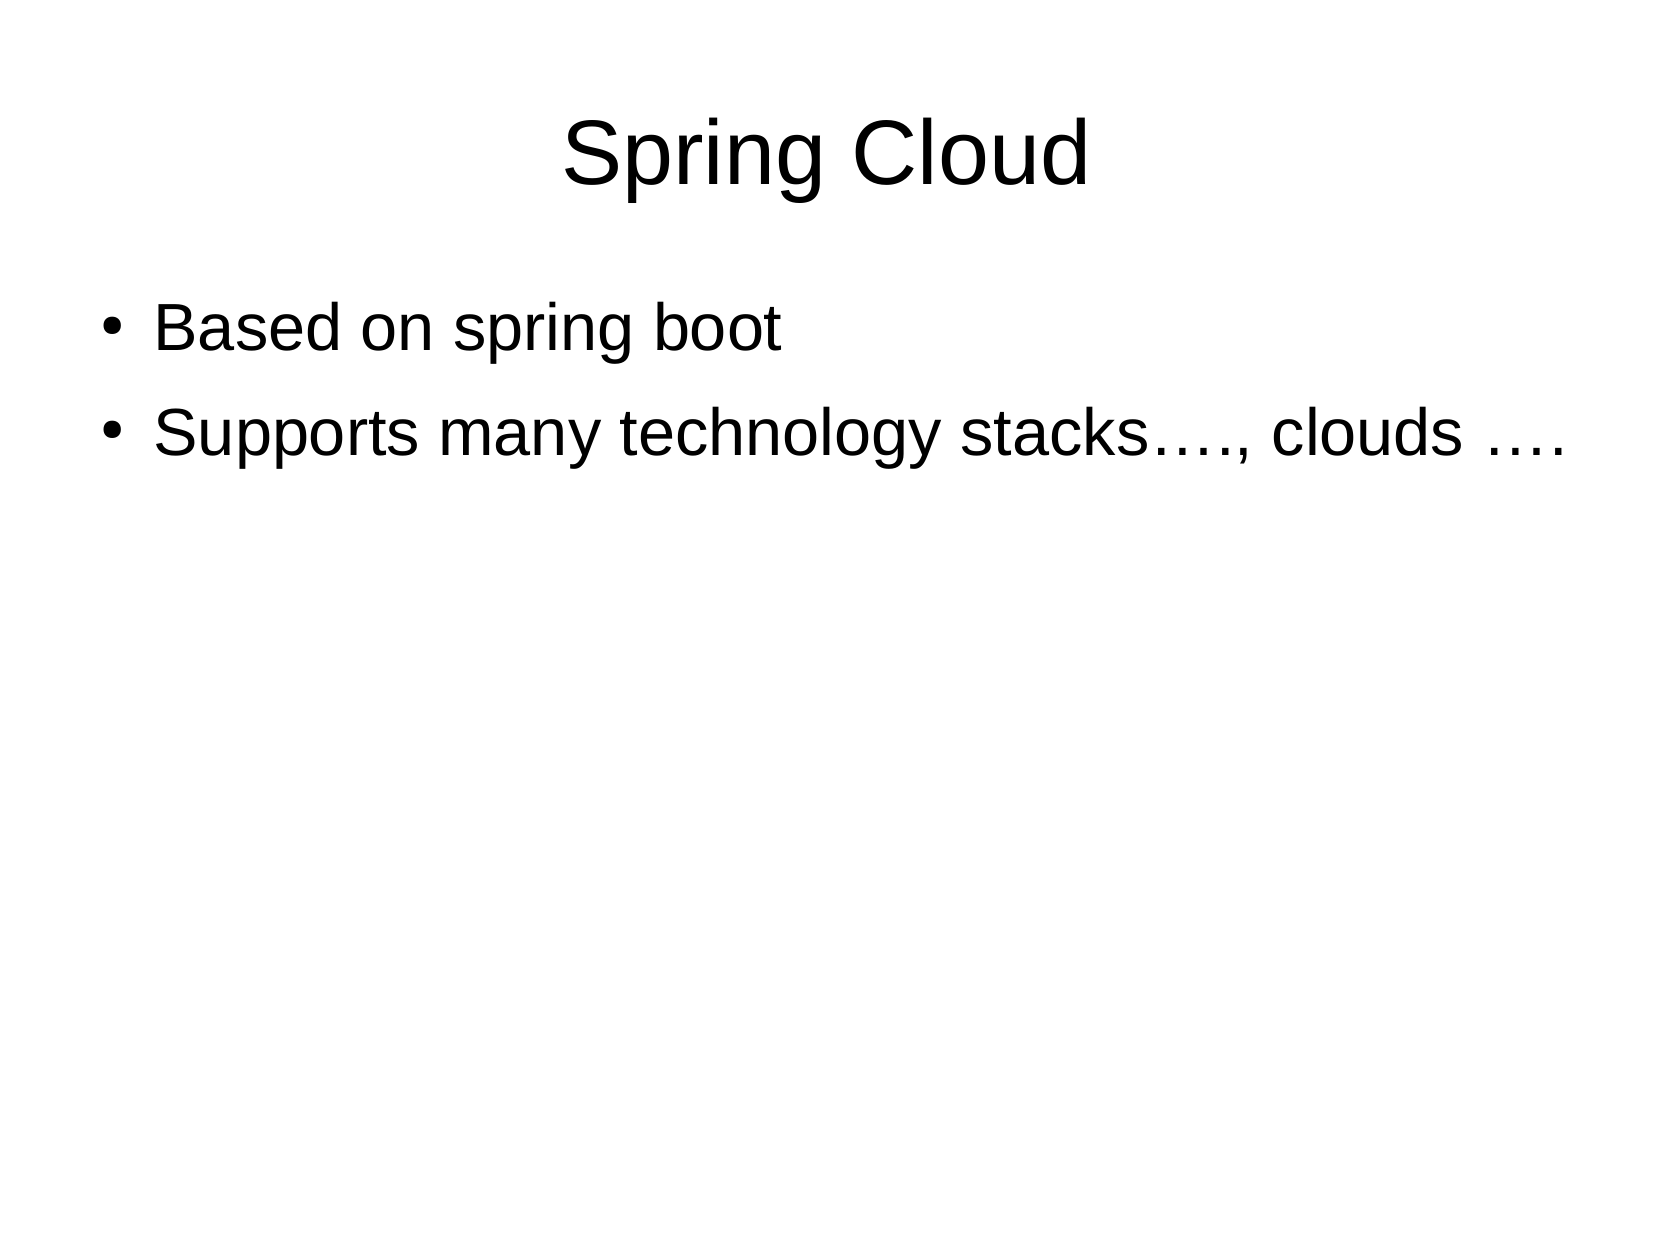

# Spring Cloud
Based on spring boot
Supports many technology stacks…., clouds ….